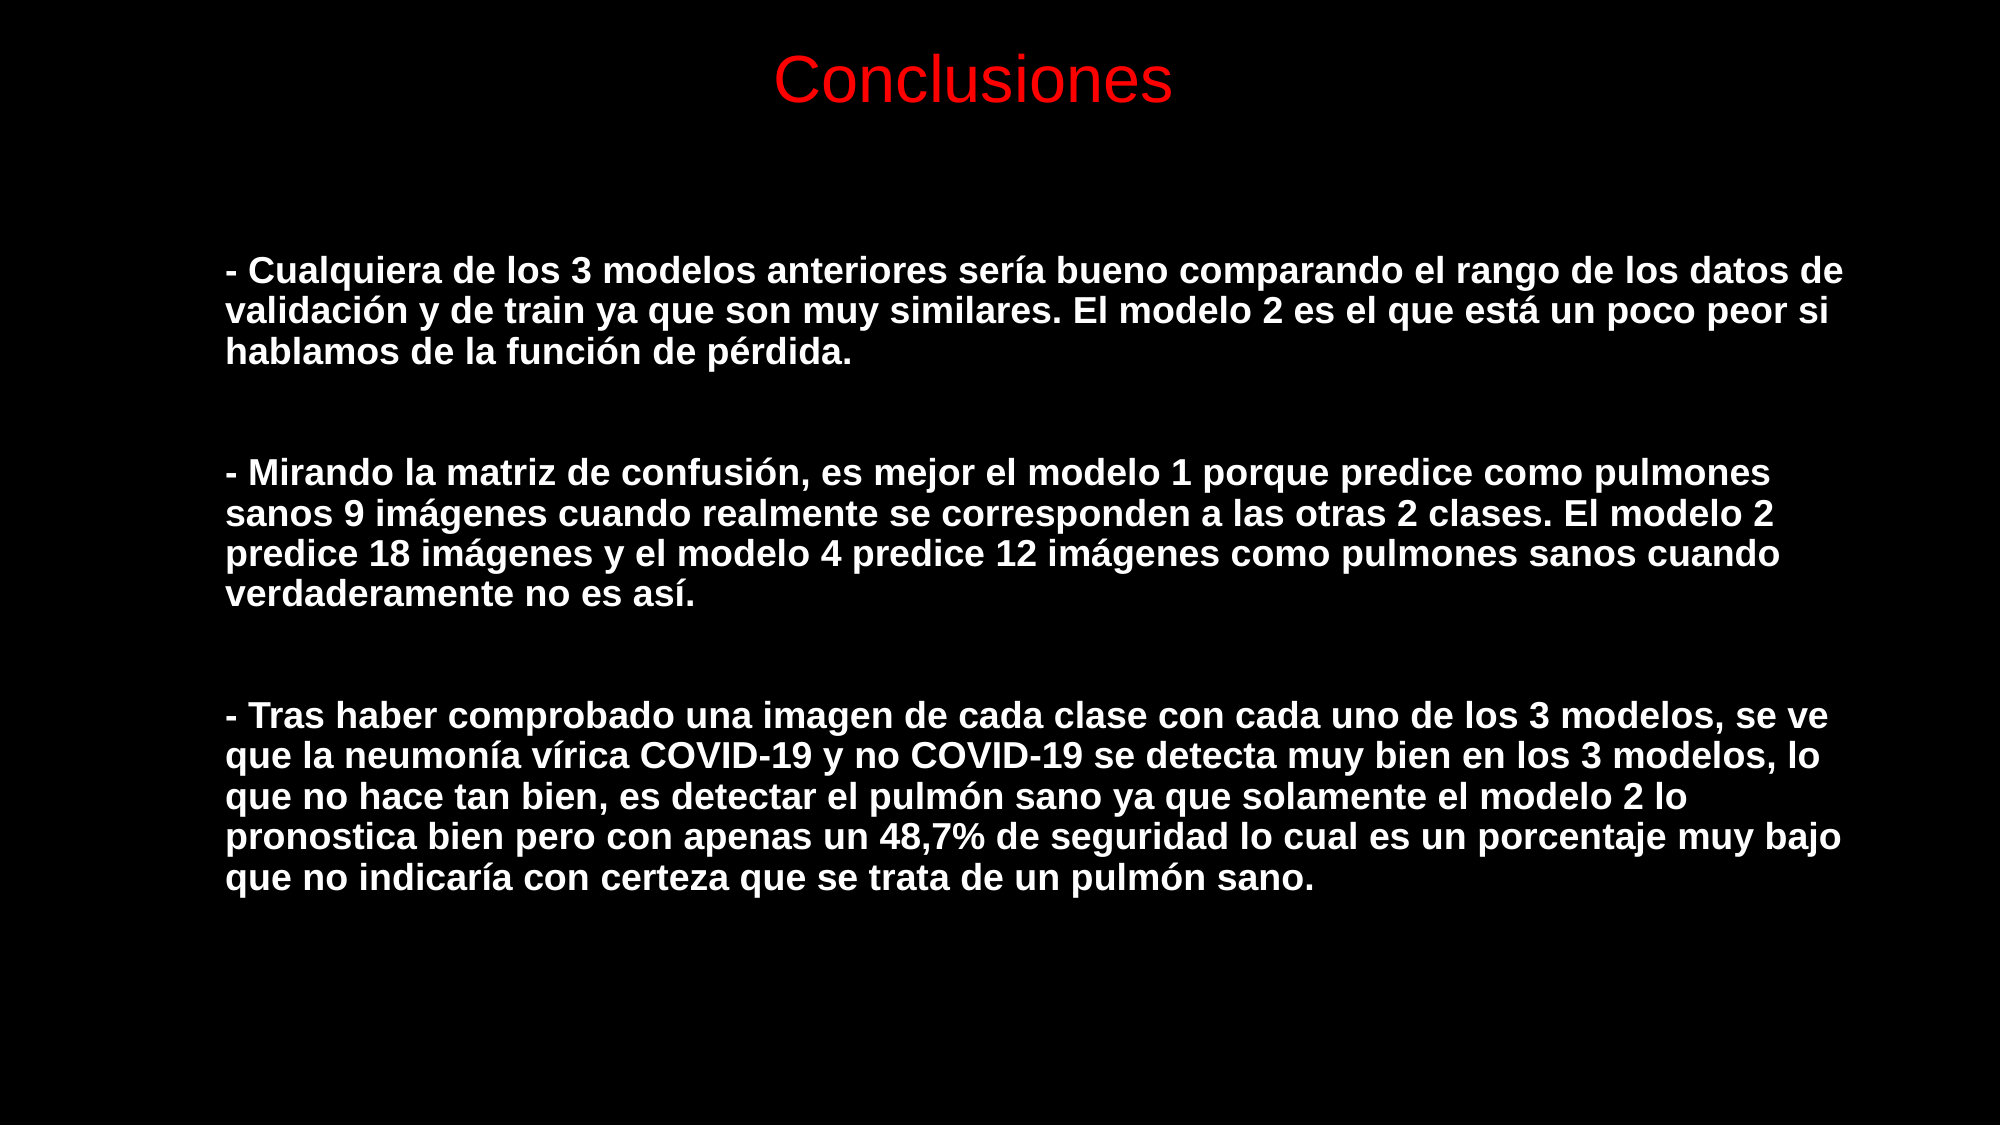

Conclusiones
- Cualquiera de los 3 modelos anteriores sería bueno comparando el rango de los datos de validación y de train ya que son muy similares. El modelo 2 es el que está un poco peor si hablamos de la función de pérdida.
- Mirando la matriz de confusión, es mejor el modelo 1 porque predice como pulmones sanos 9 imágenes cuando realmente se corresponden a las otras 2 clases. El modelo 2 predice 18 imágenes y el modelo 4 predice 12 imágenes como pulmones sanos cuando verdaderamente no es así.
- Tras haber comprobado una imagen de cada clase con cada uno de los 3 modelos, se ve que la neumonía vírica COVID-19 y no COVID-19 se detecta muy bien en los 3 modelos, lo que no hace tan bien, es detectar el pulmón sano ya que solamente el modelo 2 lo pronostica bien pero con apenas un 48,7% de seguridad lo cual es un porcentaje muy bajo que no indicaría con certeza que se trata de un pulmón sano.
# Existen varios tipos de modelos… ¿Cómo se que he elegido el que da mejores resultados?